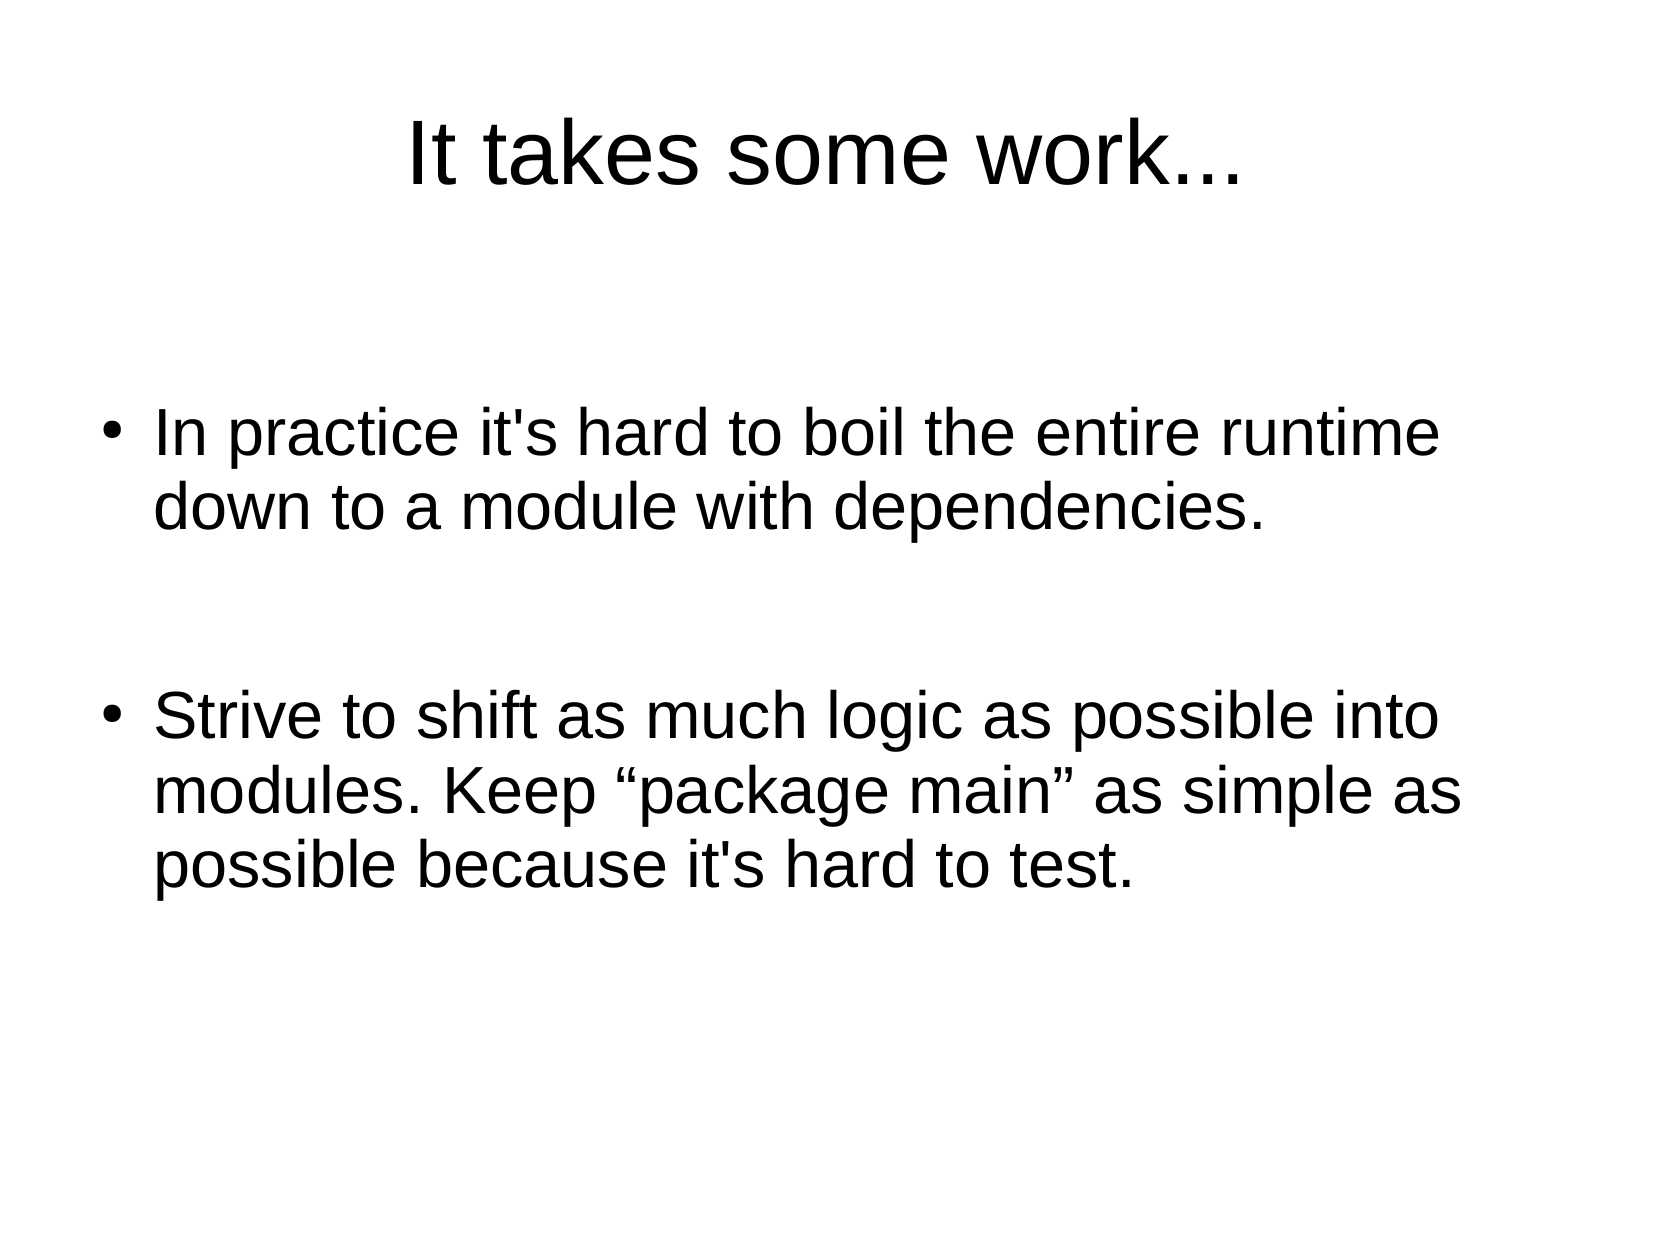

# It takes some work...
In practice it's hard to boil the entire runtime down to a module with dependencies.
Strive to shift as much logic as possible into modules. Keep “package main” as simple as possible because it's hard to test.